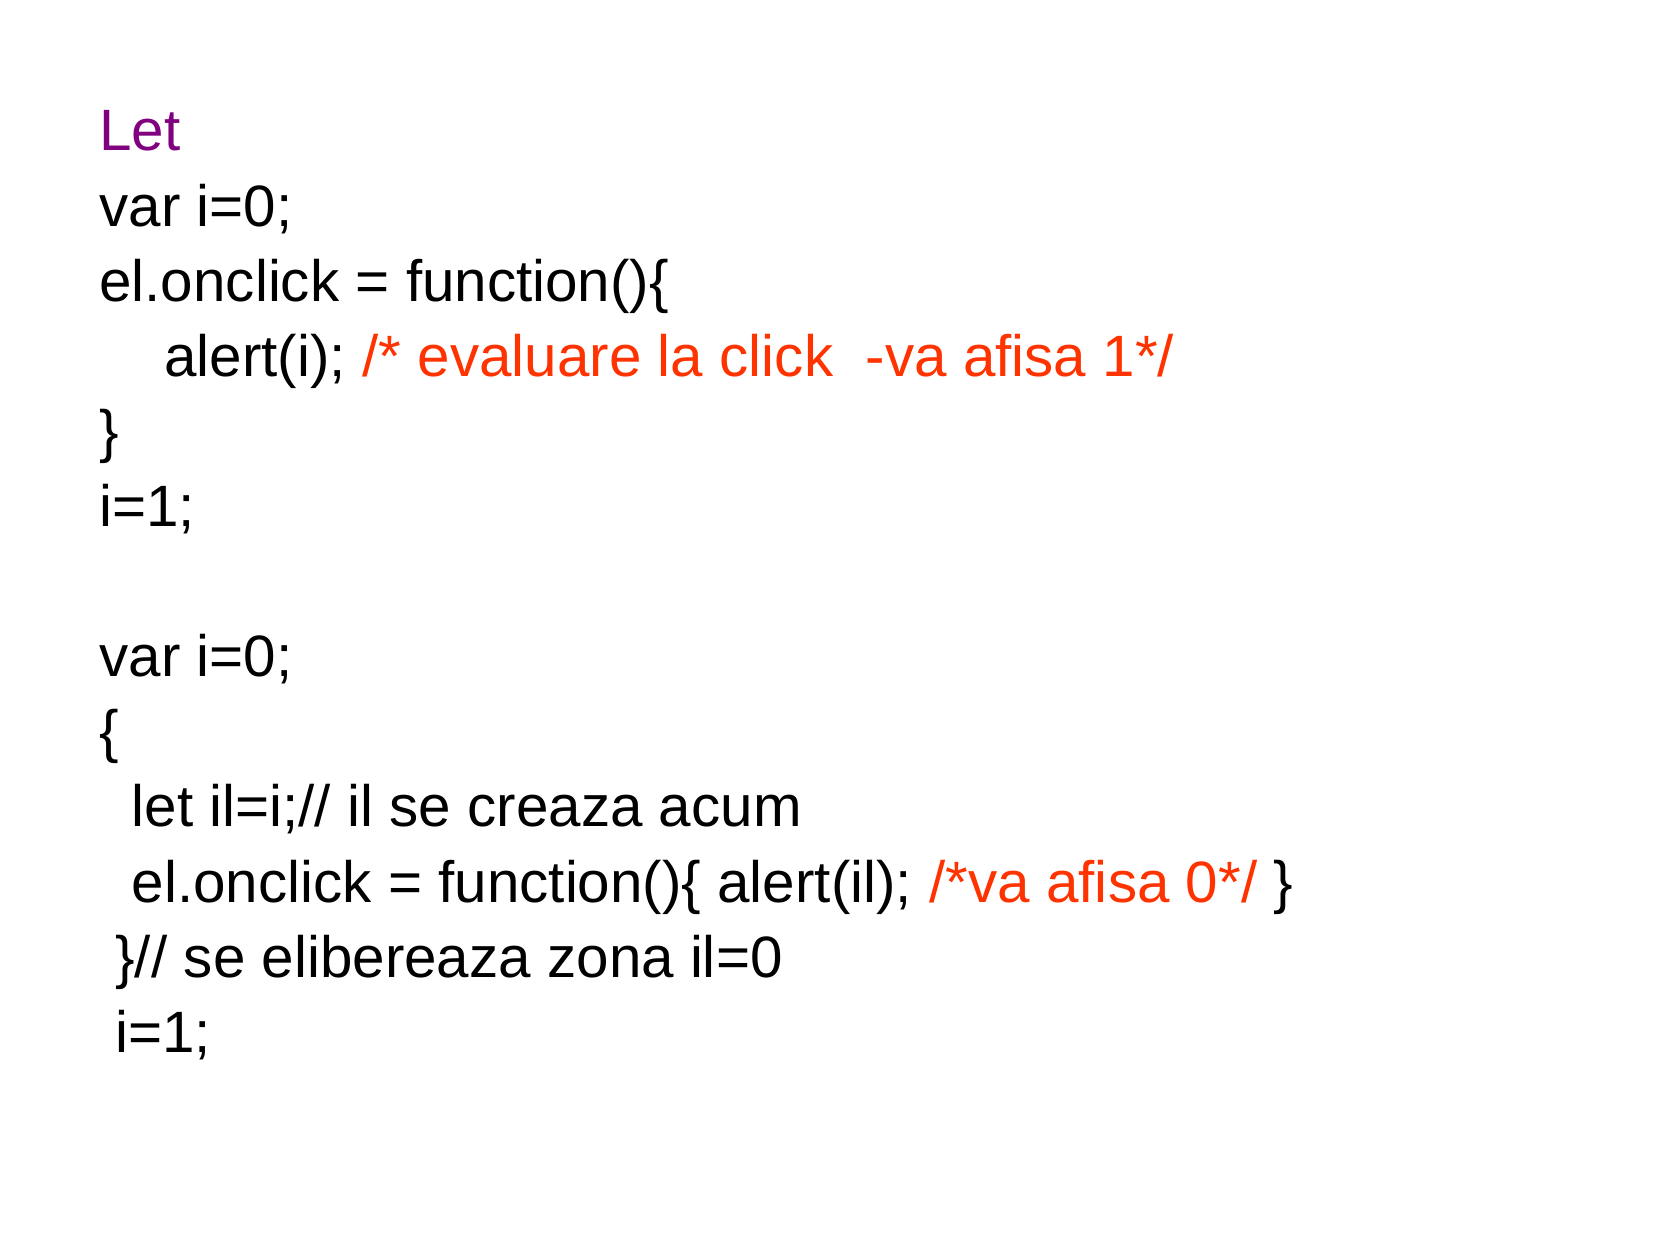

Let
var i=0;
el.onclick = function(){
 alert(i); /* evaluare la click -va afisa 1*/
}
i=1;
var i=0;
{
 let il=i;// il se creaza acum
 el.onclick = function(){ alert(il); /*va afisa 0*/ }
 }// se elibereaza zona il=0
 i=1;